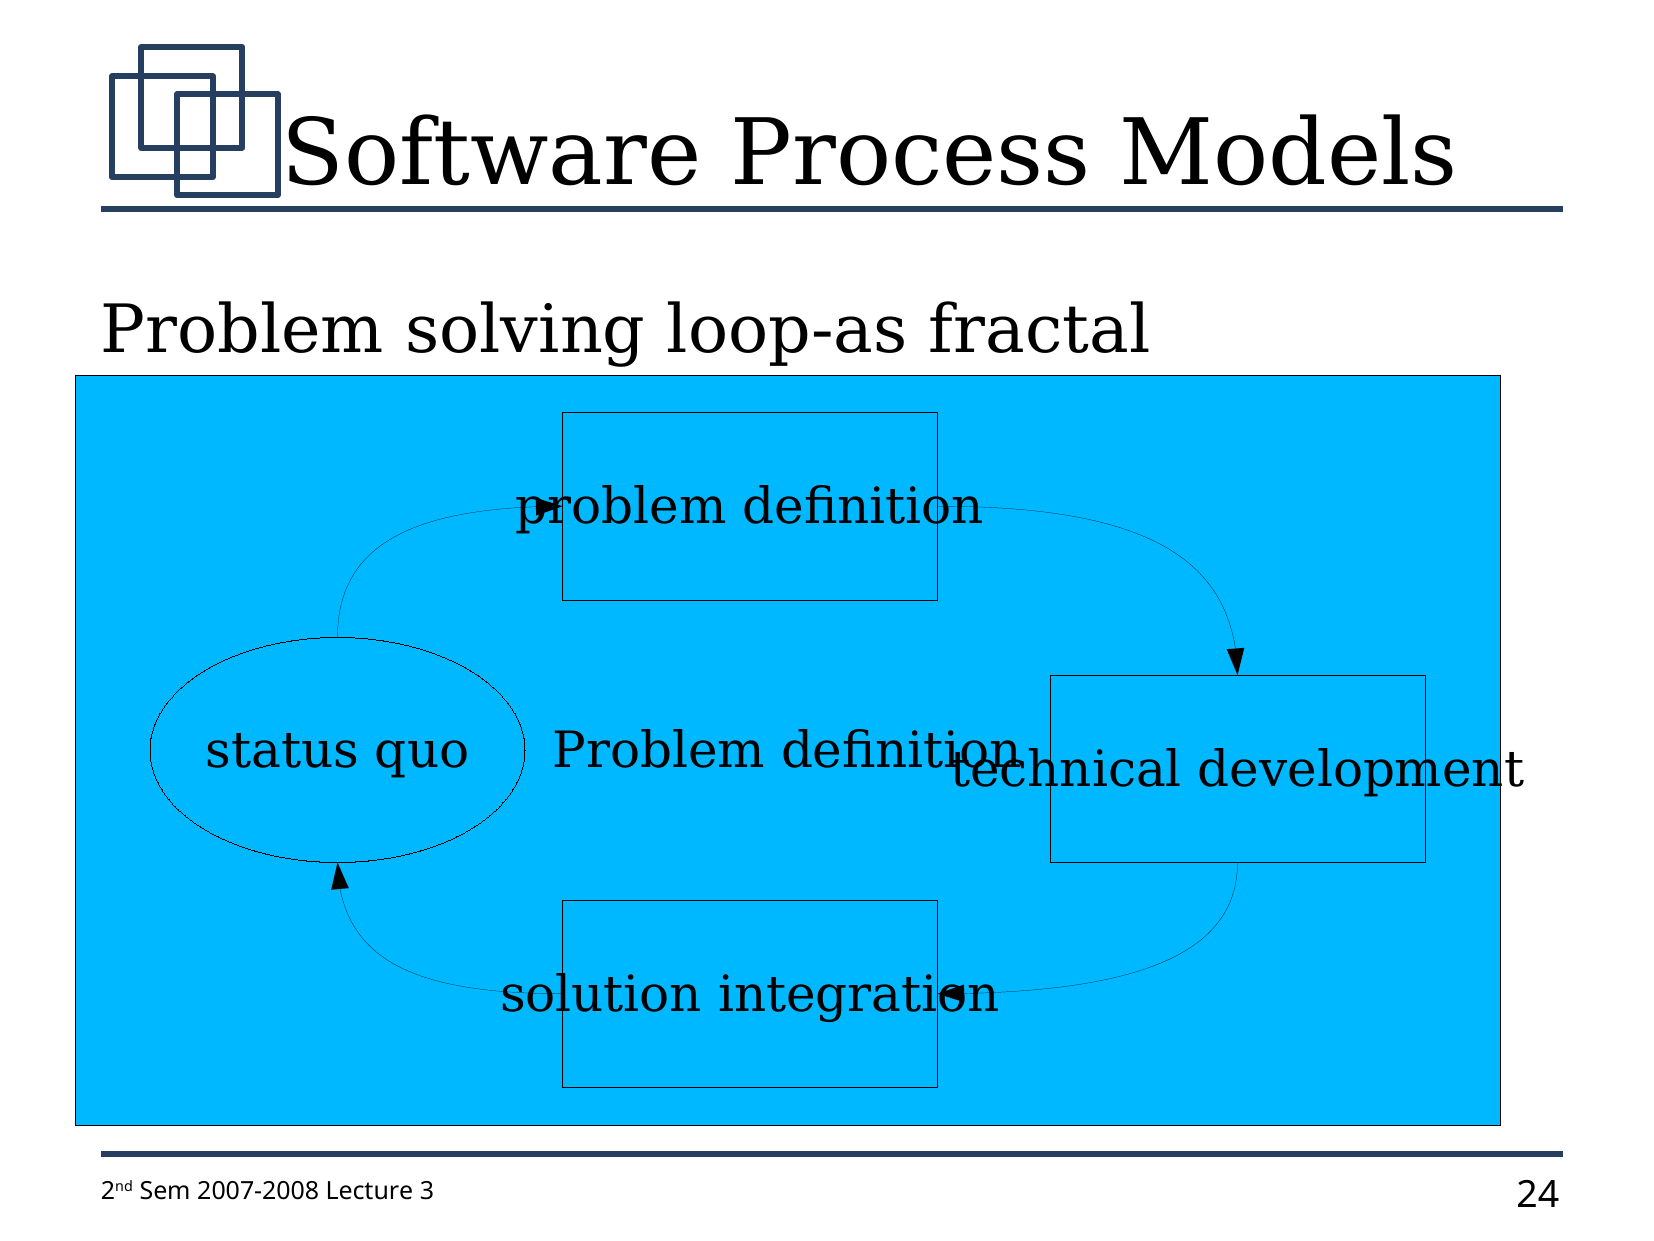

# Software Process Models
Problem solving loop-as fractal
Problem definition
problem definition
status quo
technical development
solution integration